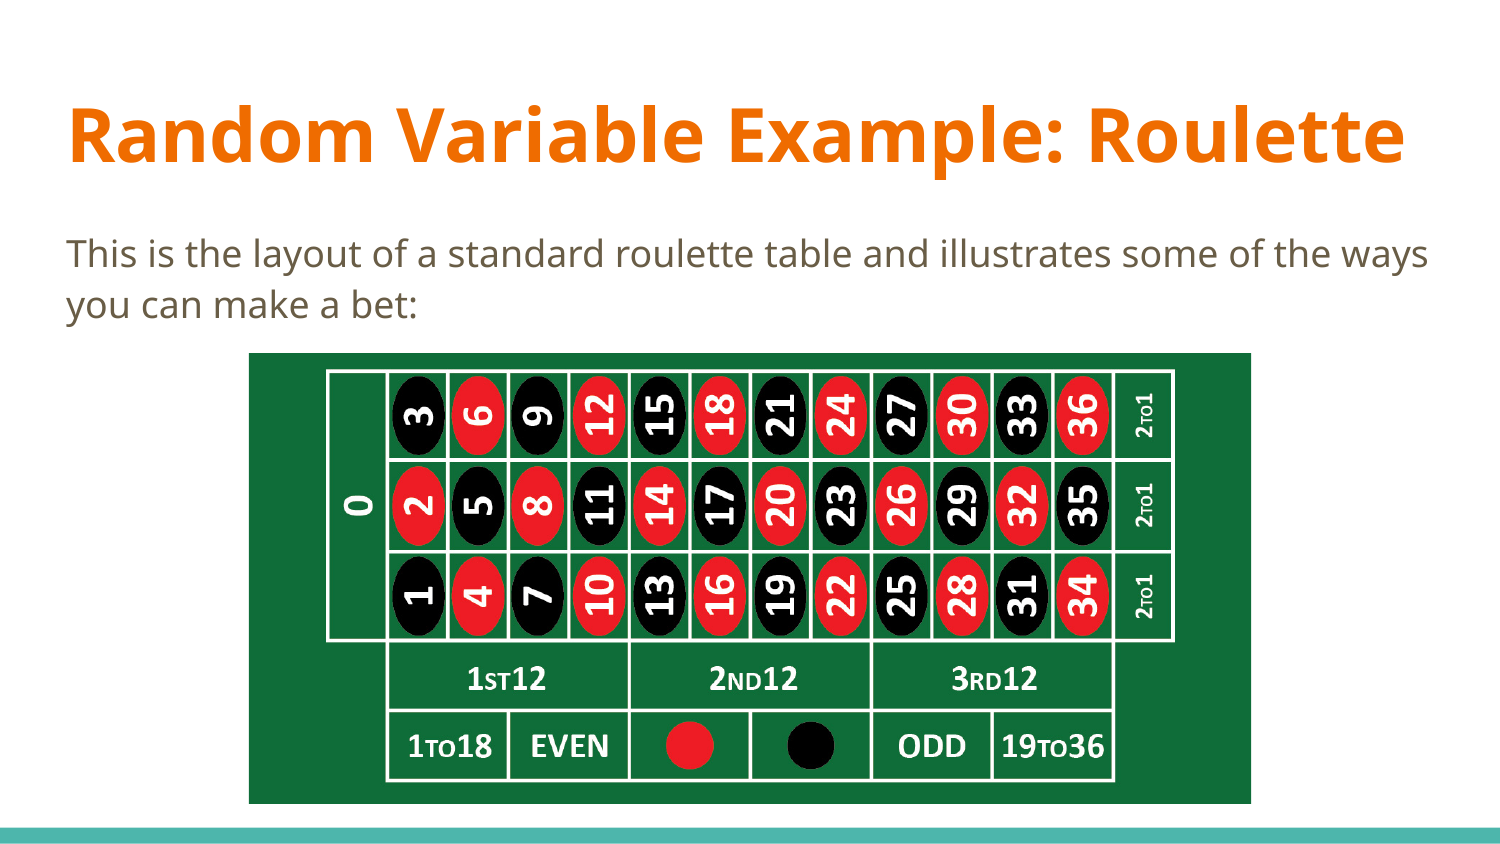

# Random Variable Example: Roulette
This is the layout of a standard roulette table and illustrates some of the ways you can make a bet: